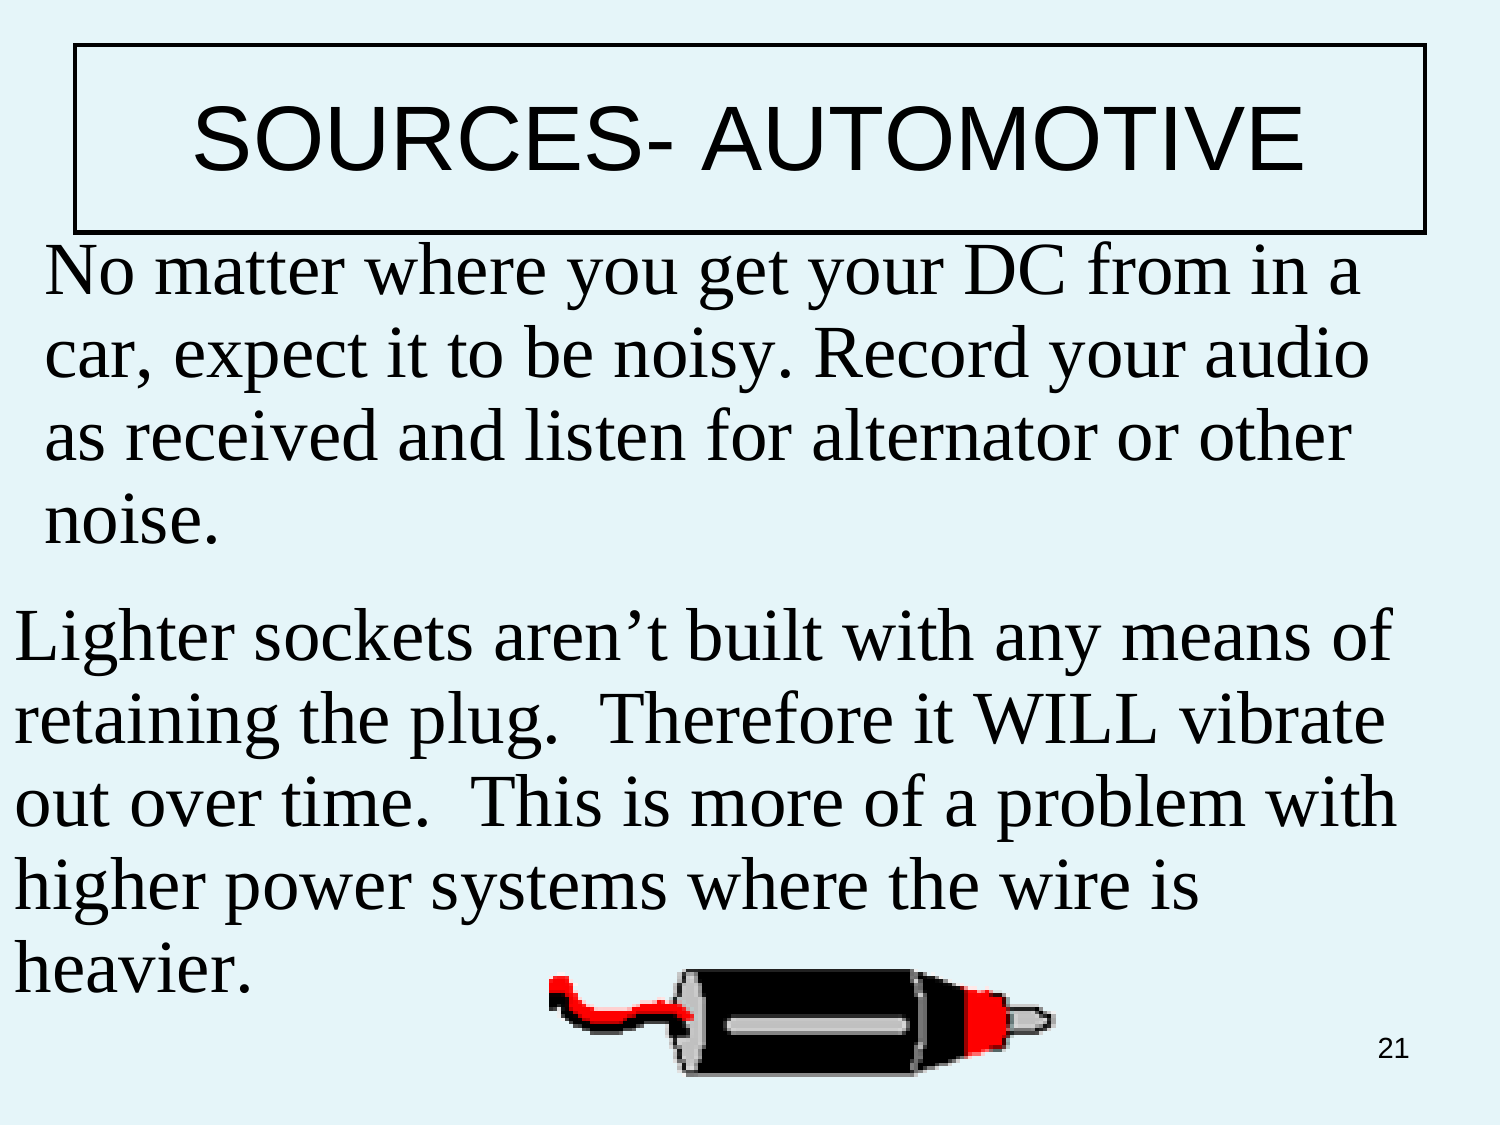

# SOURCES- AUTOMOTIVE
No matter where you get your DC from in a car, expect it to be noisy. Record your audio as received and listen for alternator or other noise.
Lighter sockets aren’t built with any means of retaining the plug. Therefore it WILL vibrate out over time. This is more of a problem with higher power systems where the wire is heavier.
21